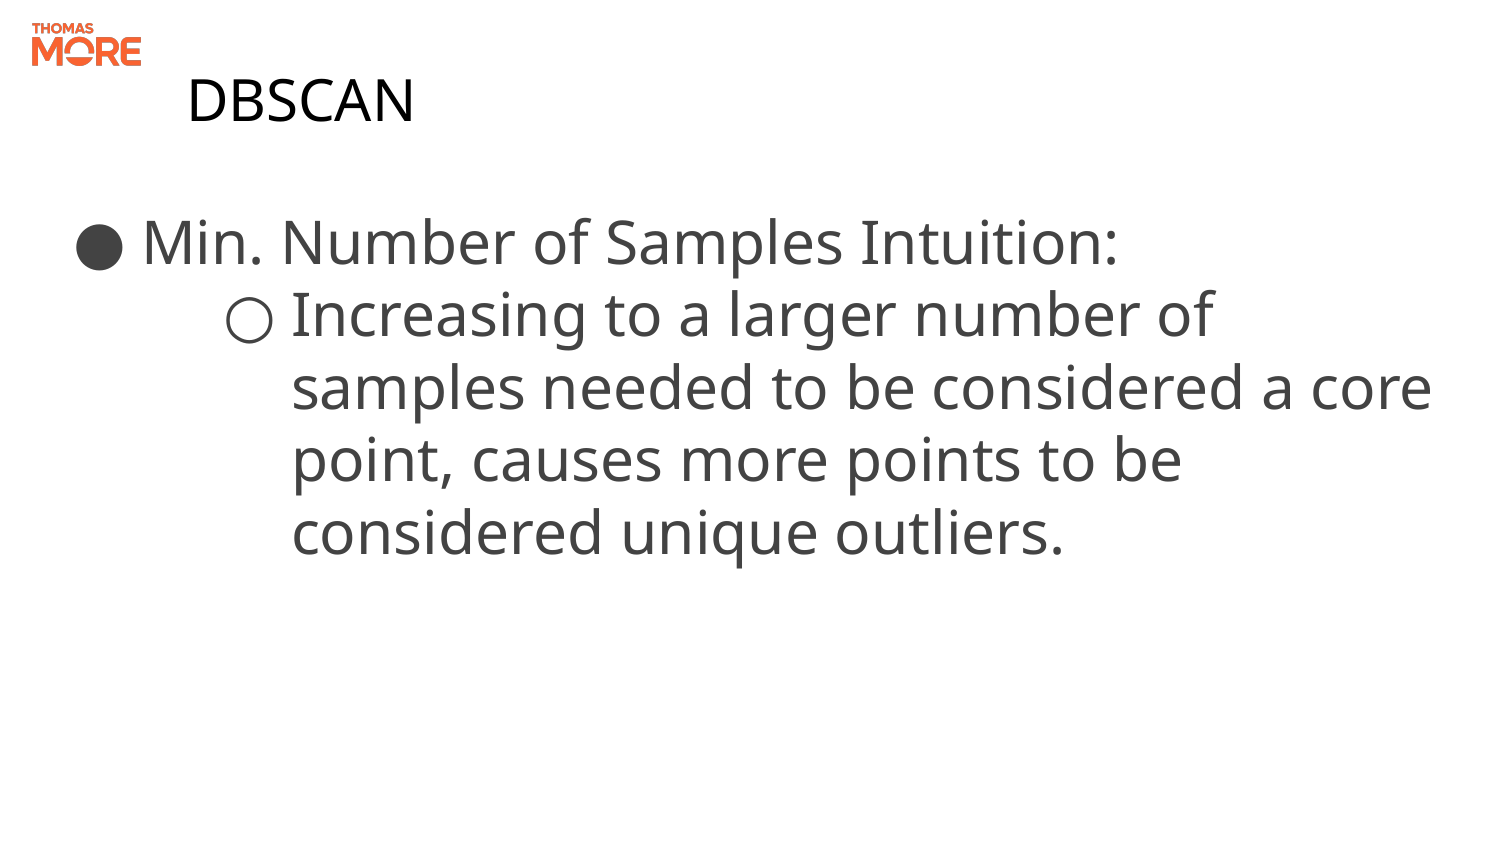

# DBSCAN
Min. Number of Samples Intuition:
Increasing to a larger number of samples needed to be considered a core point, causes more points to be considered unique outliers.